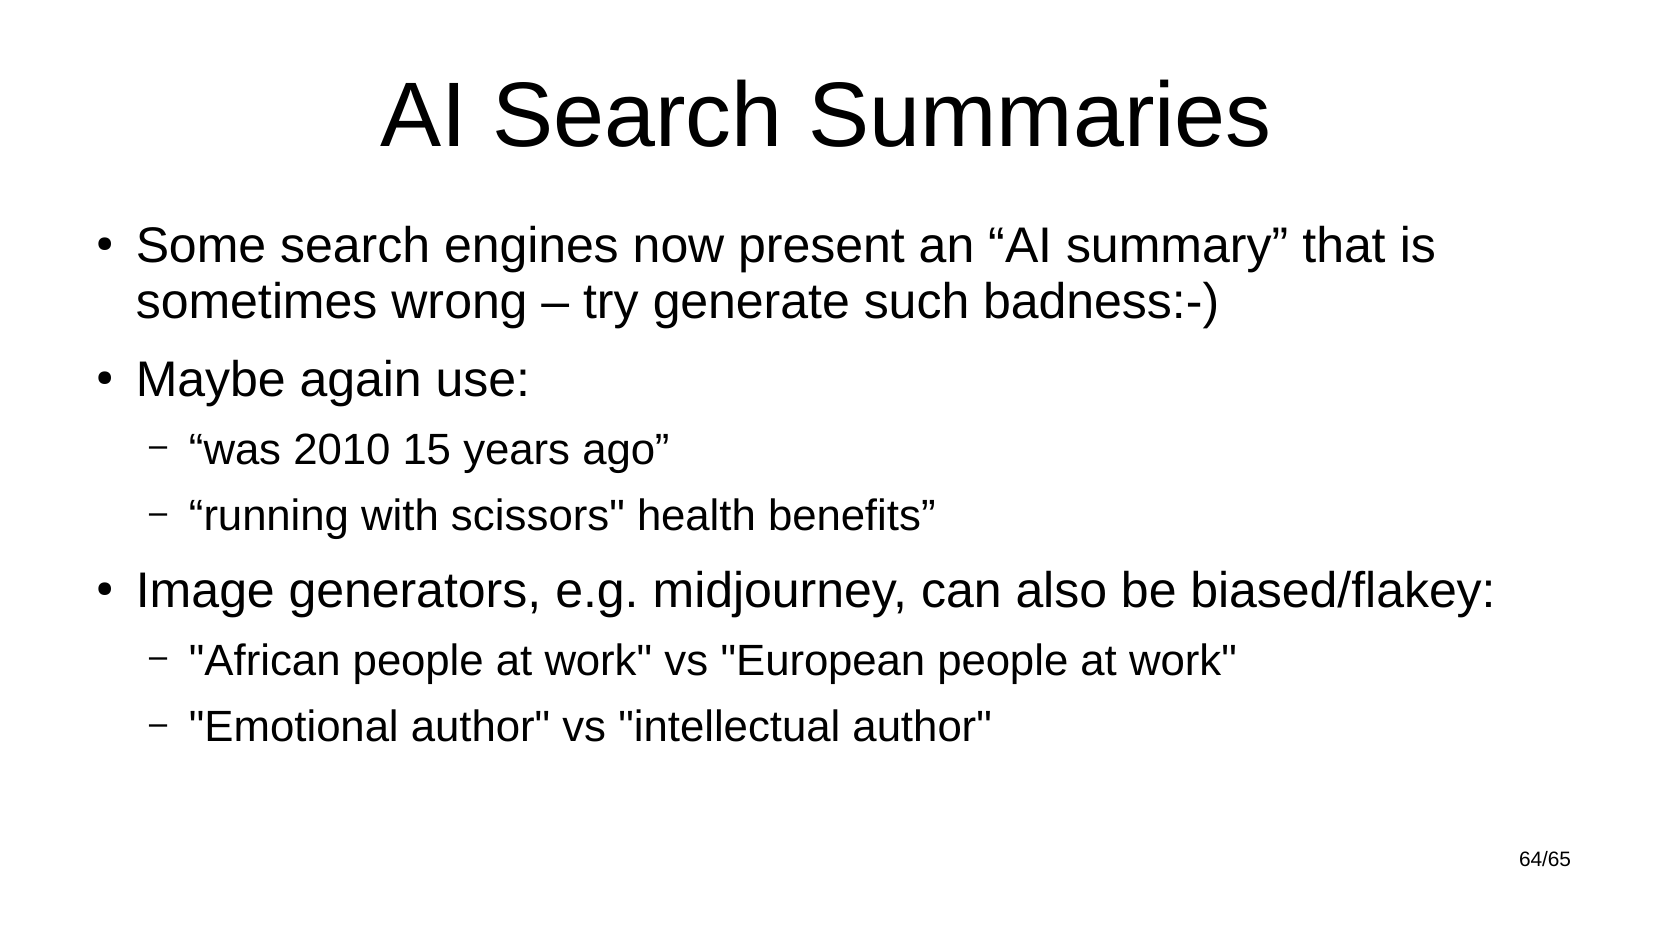

# AI Search Summaries
Some search engines now present an “AI summary” that is sometimes wrong – try generate such badness:-)
Maybe again use:
“was 2010 15 years ago”
“running with scissors" health benefits”
Image generators, e.g. midjourney, can also be biased/flakey:
"African people at work" vs "European people at work"
"Emotional author" vs "intellectual author"
64